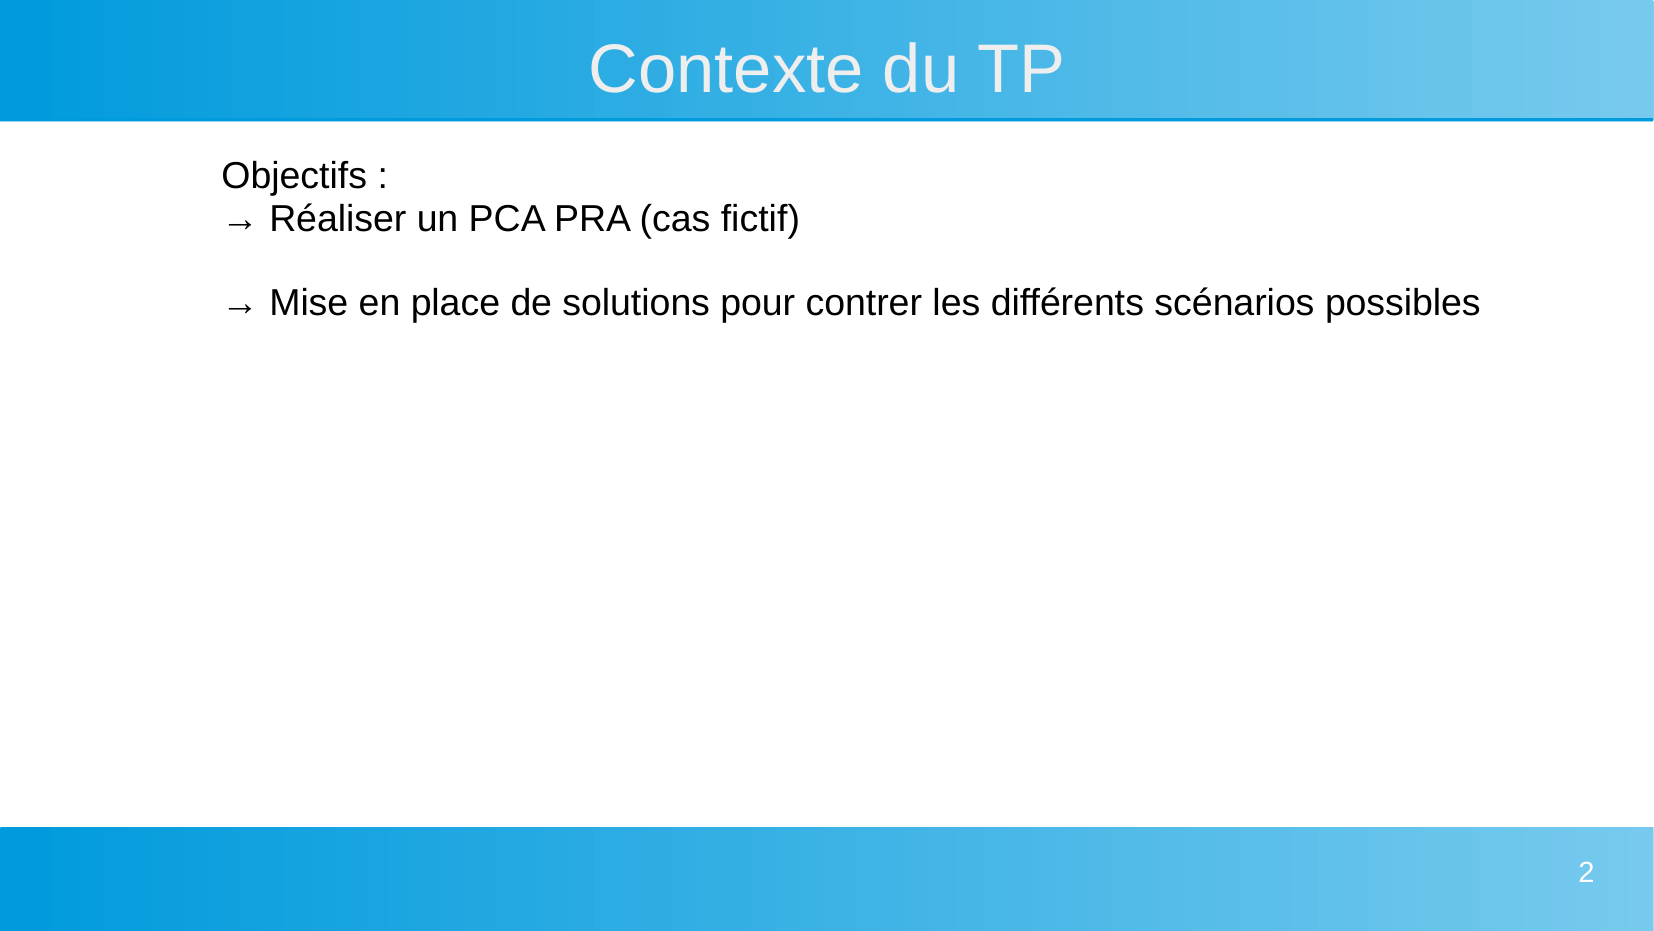

# Contexte du TP
Objectifs :
→ Réaliser un PCA PRA (cas fictif)
→ Mise en place de solutions pour contrer les différents scénarios possibles
2